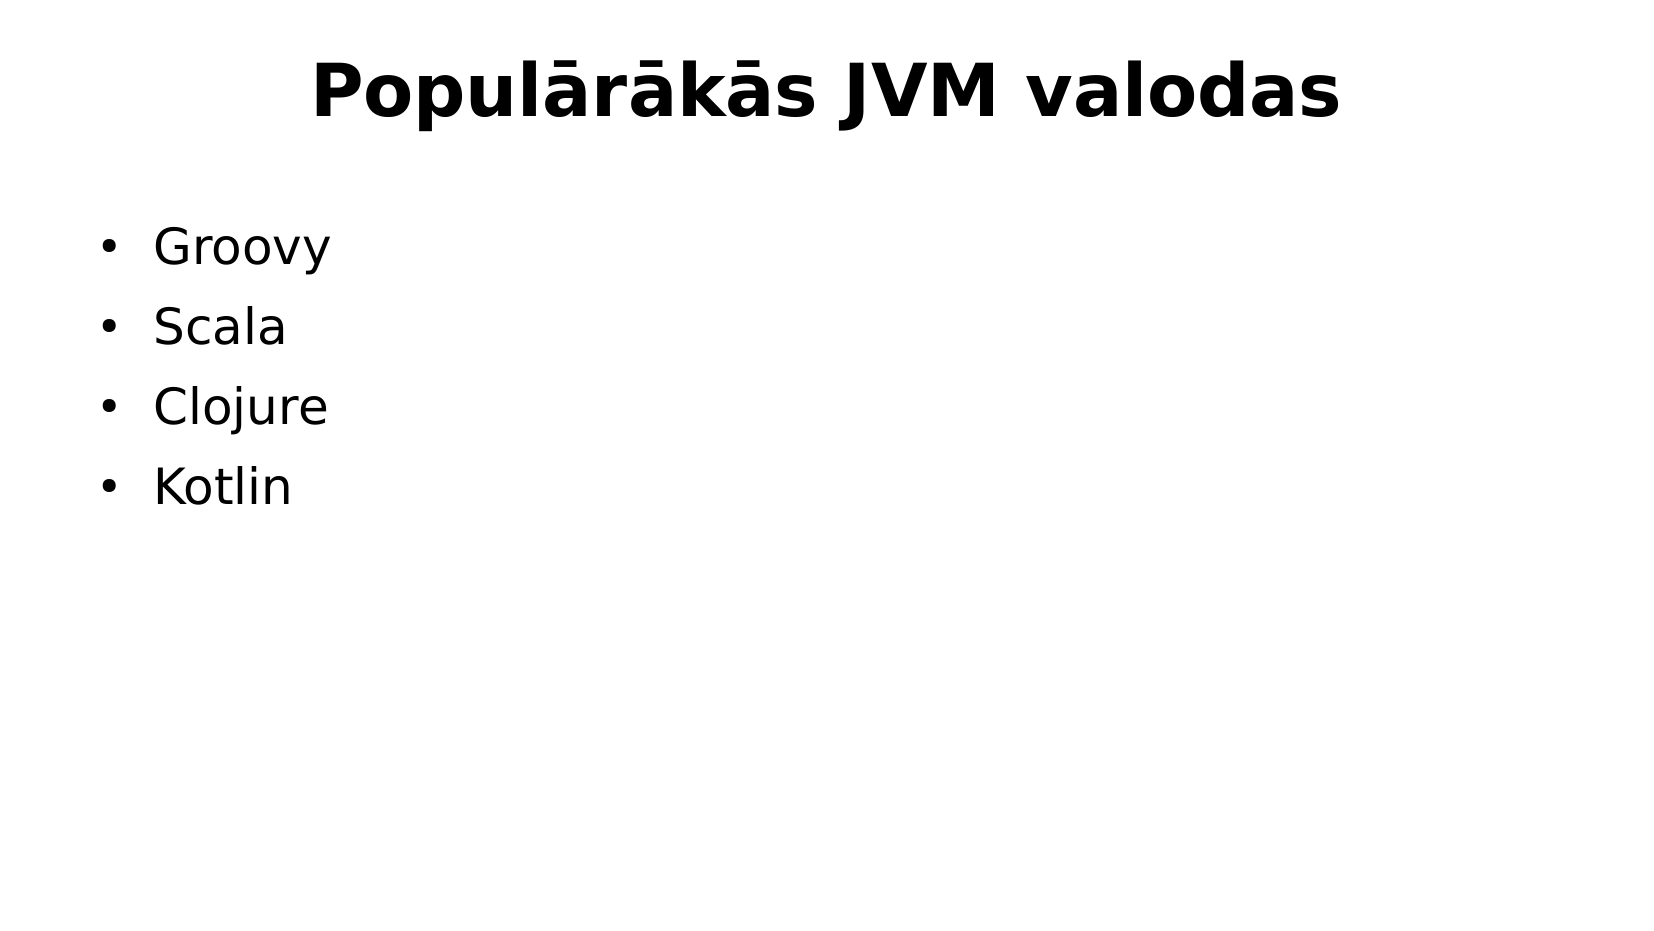

# Populārākās JVM valodas
Groovy
Scala
Clojure
Kotlin